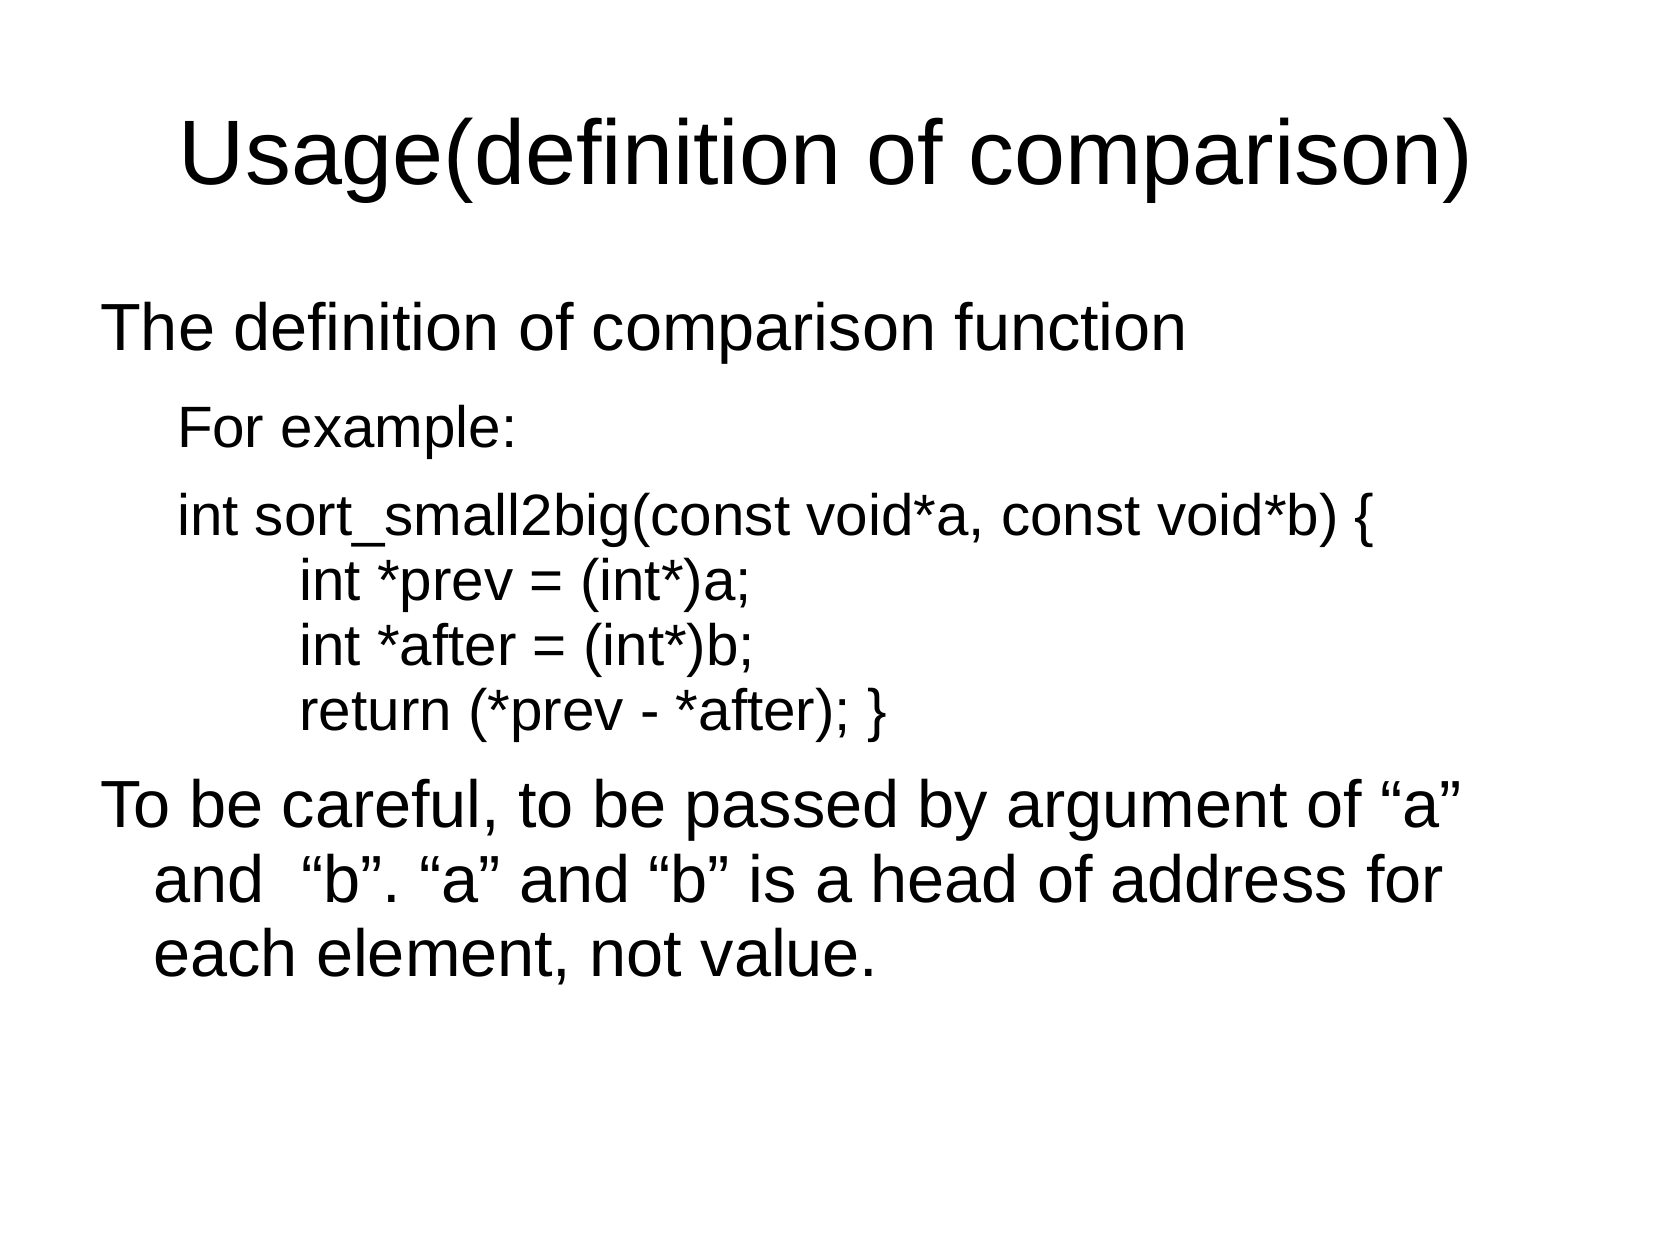

# Usage(definition of comparison)
The definition of comparison function
For example:
int sort_small2big(const void*a, const void*b) {
	int *prev = (int*)a;
	int *after = (int*)b;
	return (*prev - *after); }
To be careful, to be passed by argument of “a” and “b”. “a” and “b” is a head of address for
each element, not value.